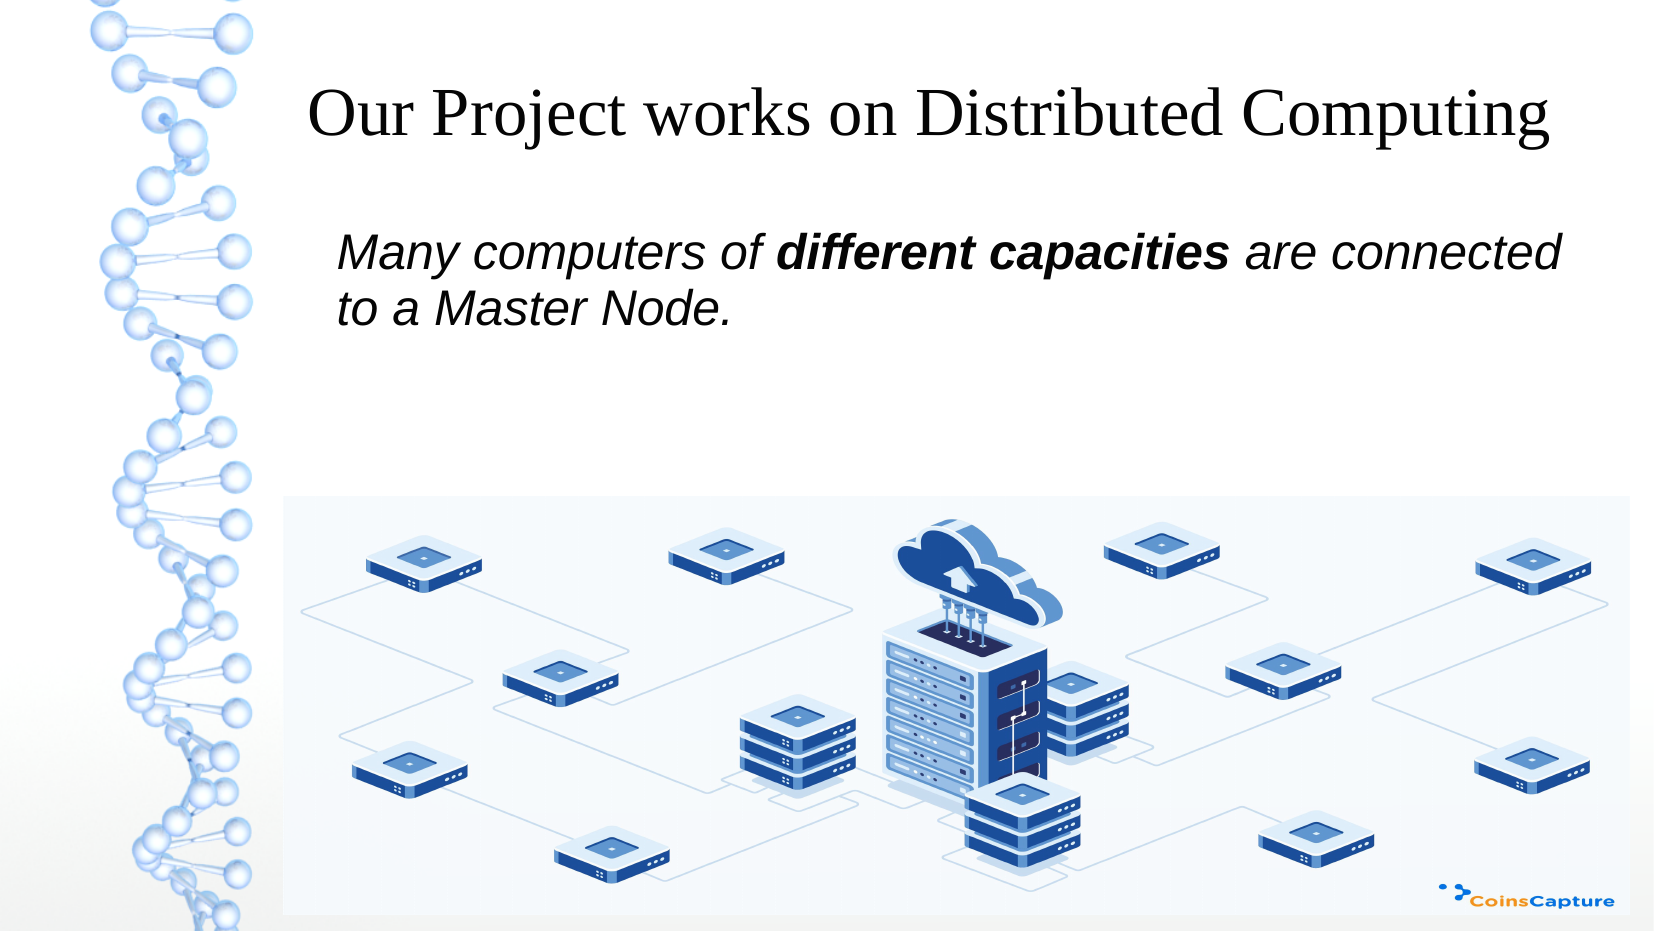

# Our Project works on Distributed Computing
Many computers of different capacities are connected to a Master Node.
2